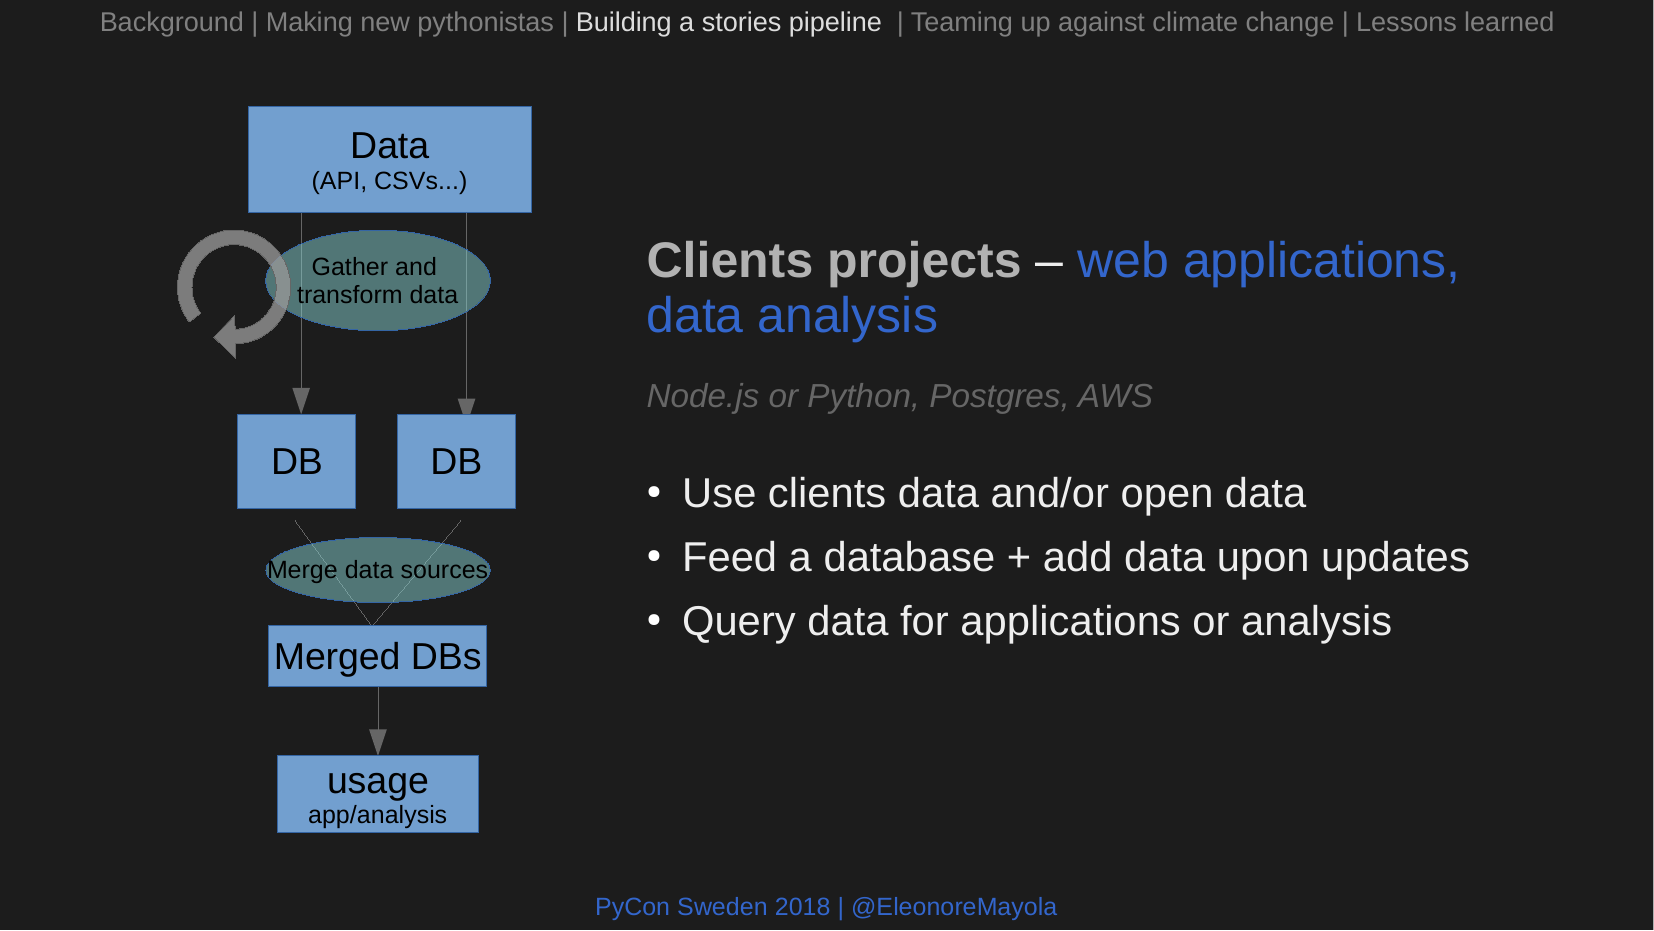

Background | Making new pythonistas | Building a stories pipeline | Teaming up against climate change | Lessons learned
Data
(API, CSVs...)
Clients projects – web applications, data analysis
Node.js or Python, Postgres, AWS
Use clients data and/or open data
Feed a database + add data upon updates
Query data for applications or analysis
Gather and
transform data
DB
DB
Merge data sources
Merged DBs
usage
app/analysis
PyCon Sweden 2018 | @EleonoreMayola